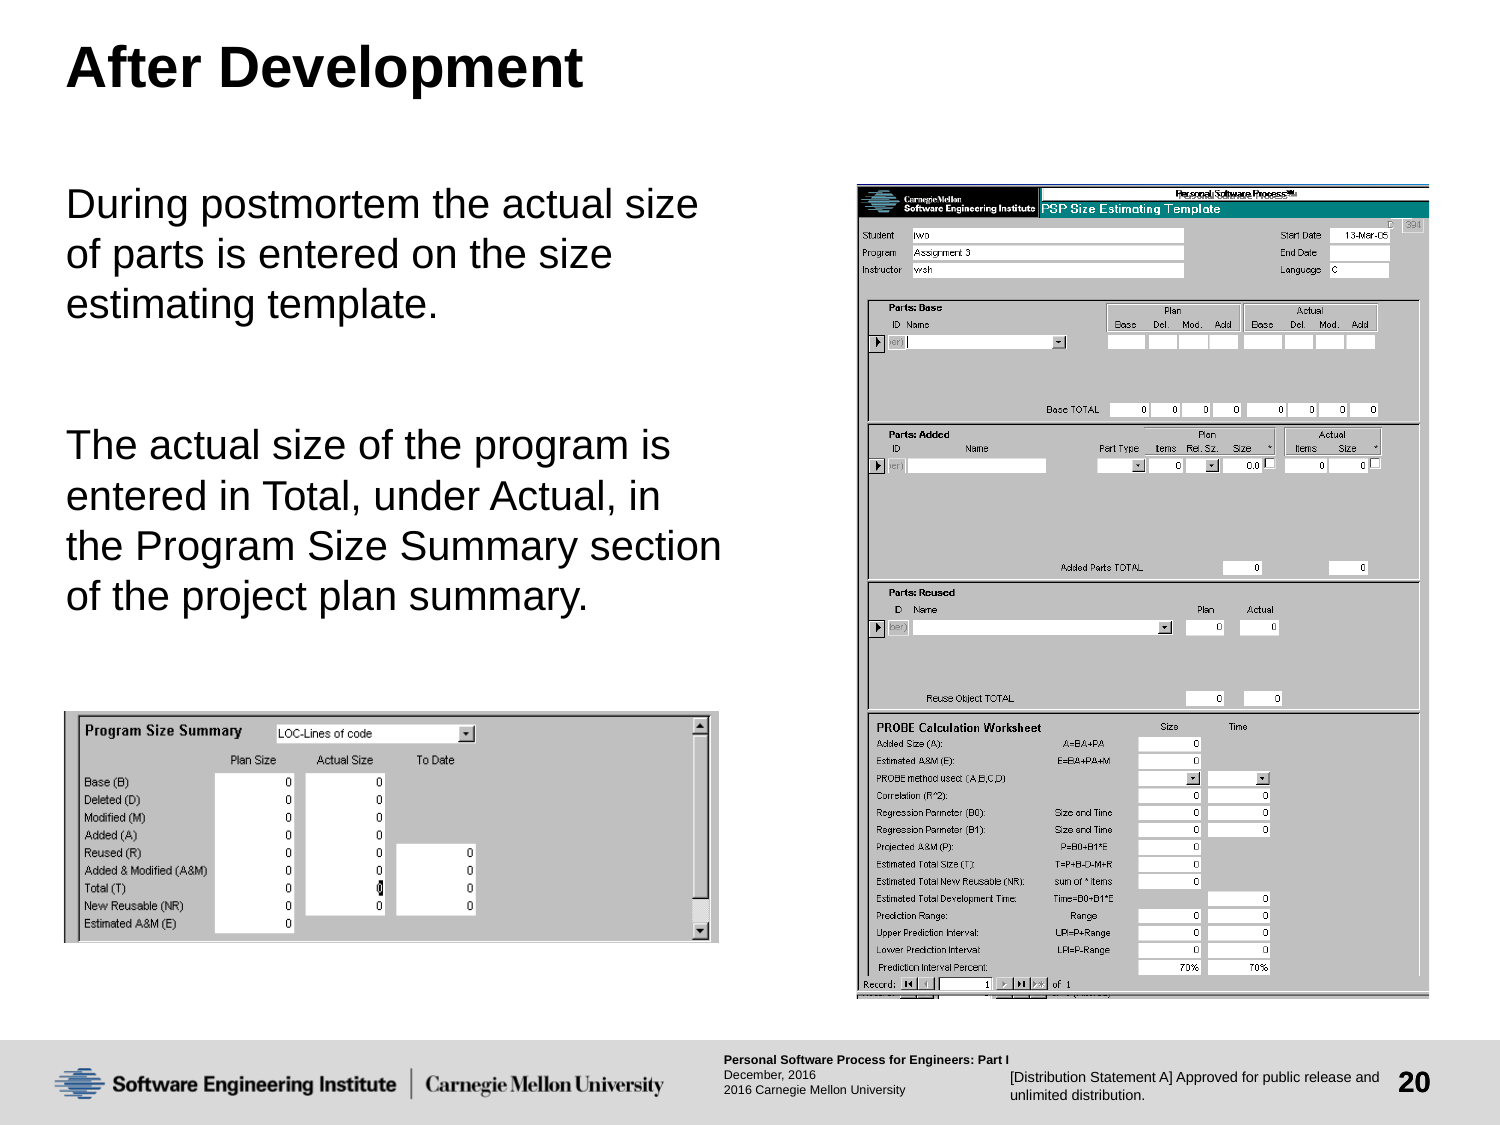

# After Development
During postmortem the actual size of parts is entered on the size estimating template.
The actual size of the program is entered in Total, under Actual, in
the Program Size Summary section of the project plan summary.